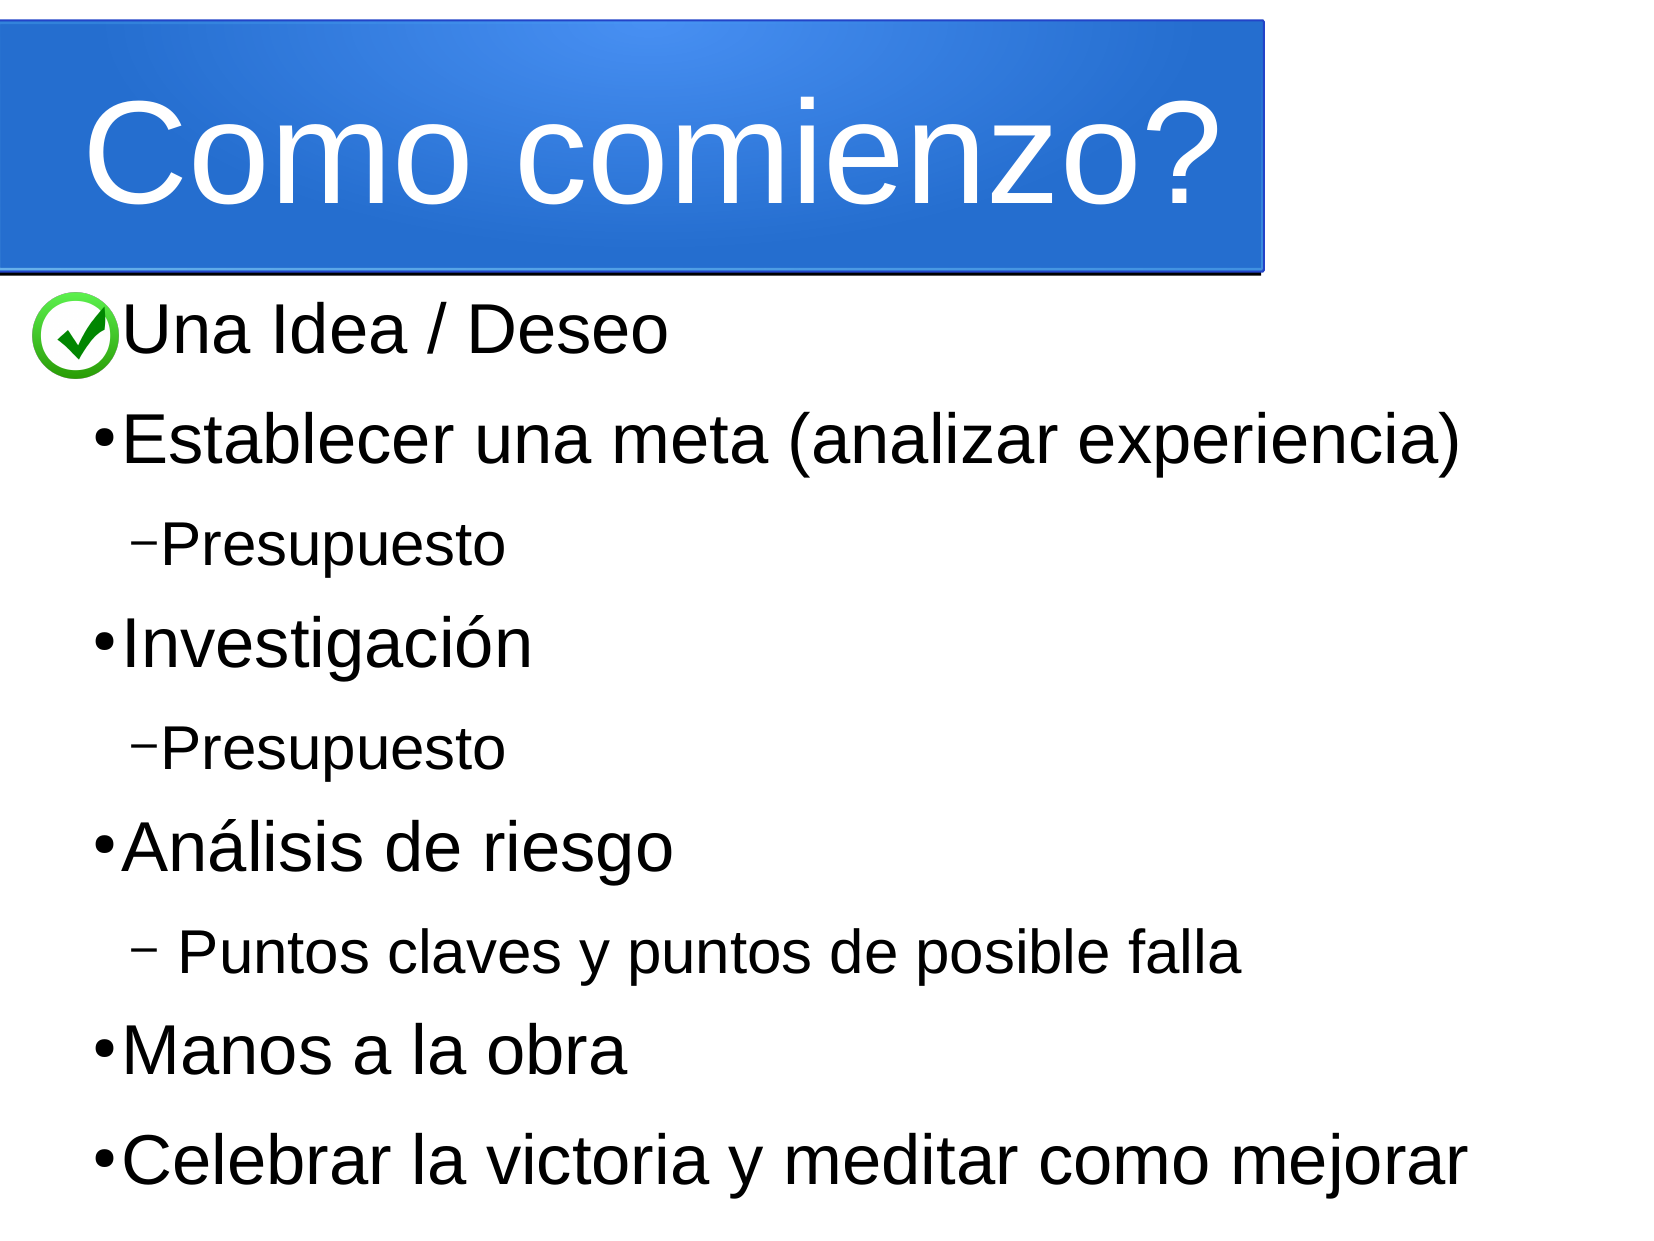

# Como comienzo?
Una Idea / Deseo
Establecer una meta (analizar experiencia)
Presupuesto
Investigación
Presupuesto
Análisis de riesgo
 Puntos claves y puntos de posible falla
Manos a la obra
Celebrar la victoria y meditar como mejorar